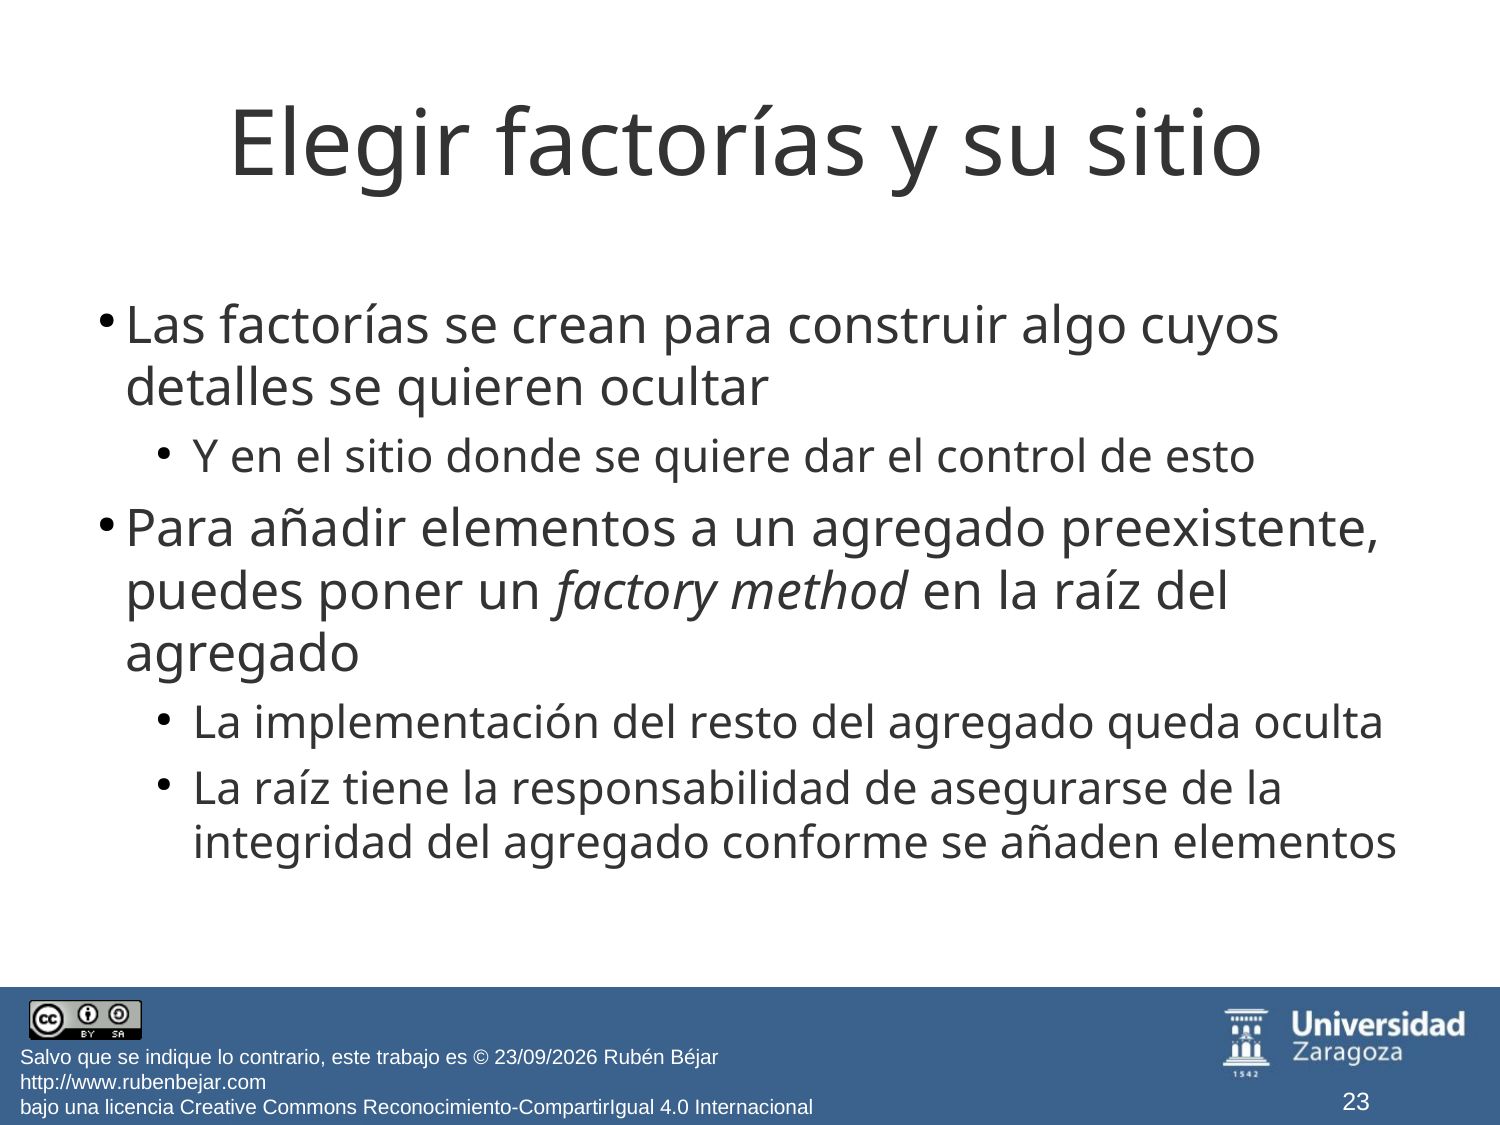

# Elegir factorías y su sitio
Las factorías se crean para construir algo cuyos detalles se quieren ocultar
Y en el sitio donde se quiere dar el control de esto
Para añadir elementos a un agregado preexistente, puedes poner un factory method en la raíz del agregado
La implementación del resto del agregado queda oculta
La raíz tiene la responsabilidad de asegurarse de la integridad del agregado conforme se añaden elementos